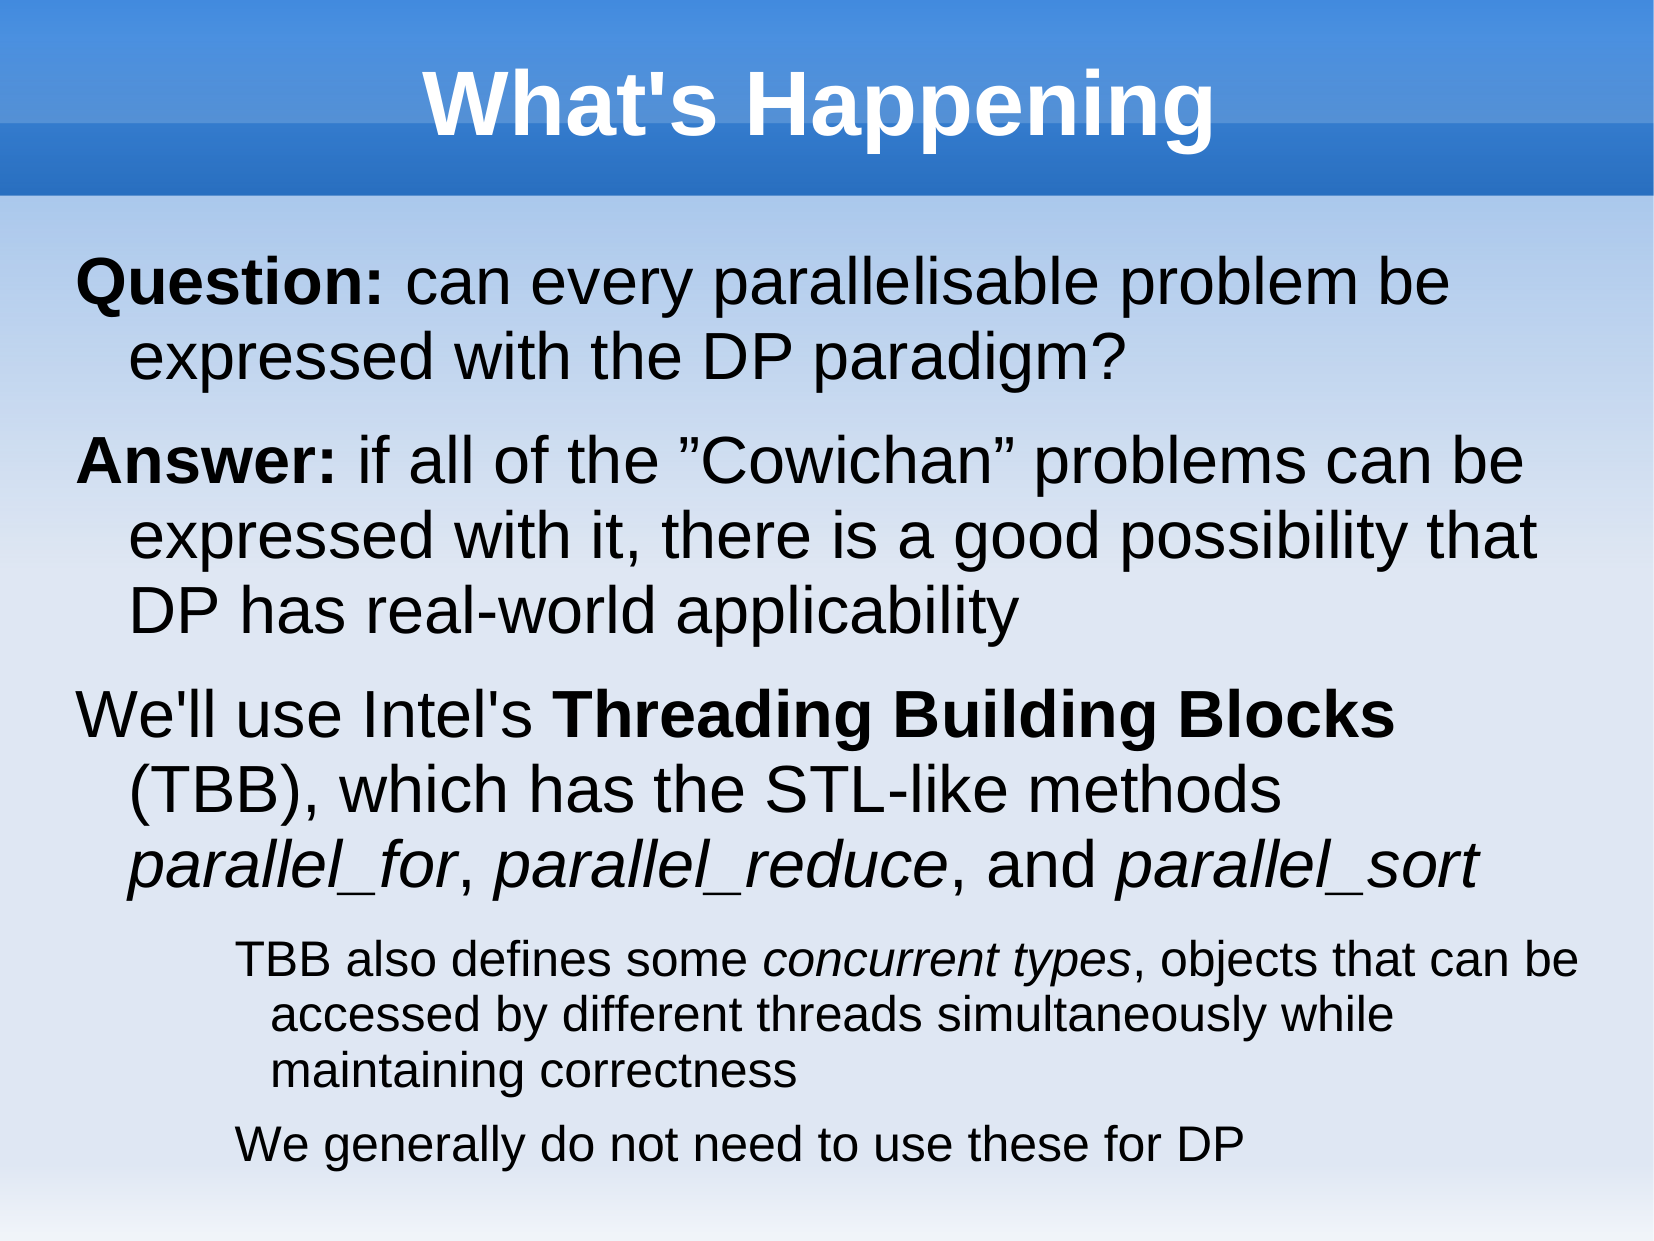

# What's Happening
Question: can every parallelisable problem be expressed with the DP paradigm?
Answer: if all of the ”Cowichan” problems can be expressed with it, there is a good possibility that DP has real-world applicability
We'll use Intel's Threading Building Blocks (TBB), which has the STL-like methods parallel_for, parallel_reduce, and parallel_sort
TBB also defines some concurrent types, objects that can be accessed by different threads simultaneously while maintaining correctness
We generally do not need to use these for DP